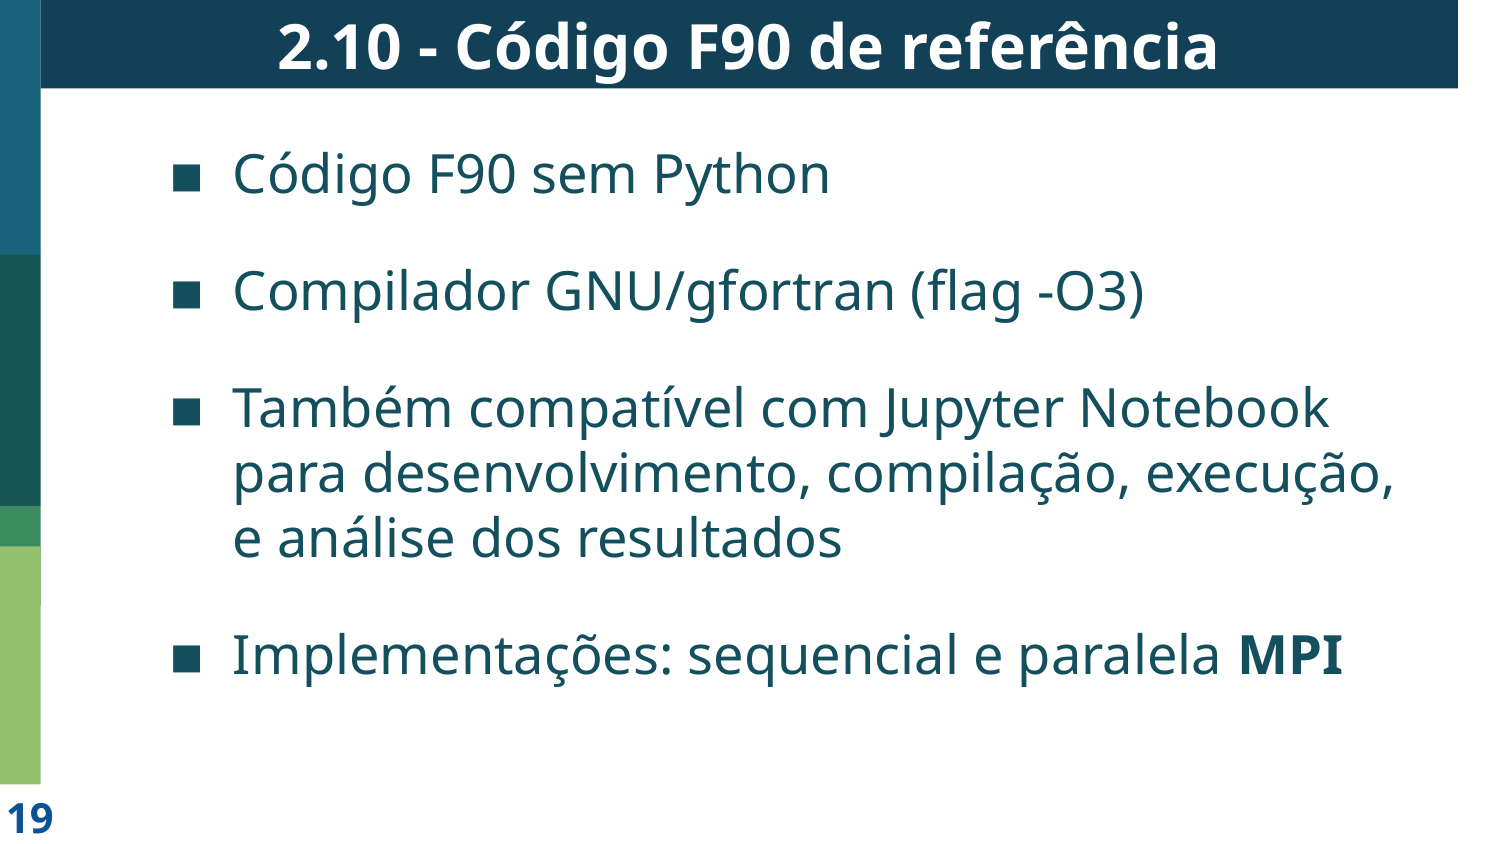

# 2.10 - Código F90 de referência
Código F90 sem Python
Compilador GNU/gfortran (flag -O3)
Também compatível com Jupyter Notebook para desenvolvimento, compilação, execução, e análise dos resultados
Implementações: sequencial e paralela MPI